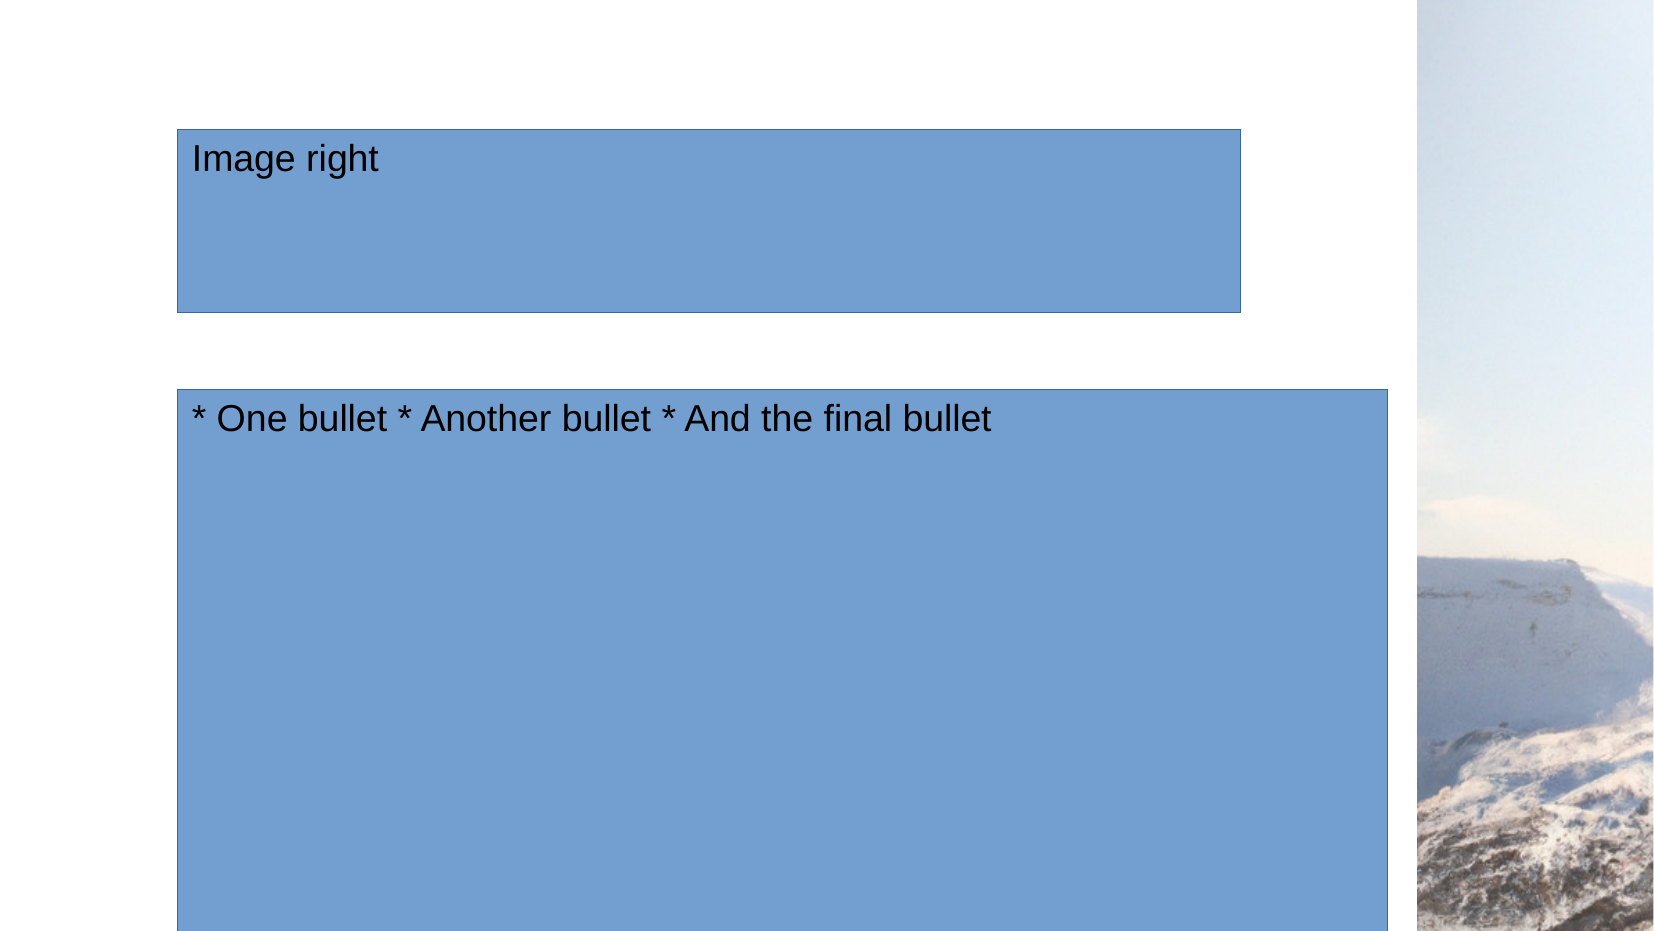

Image right
* One bullet * Another bullet * And the final bullet